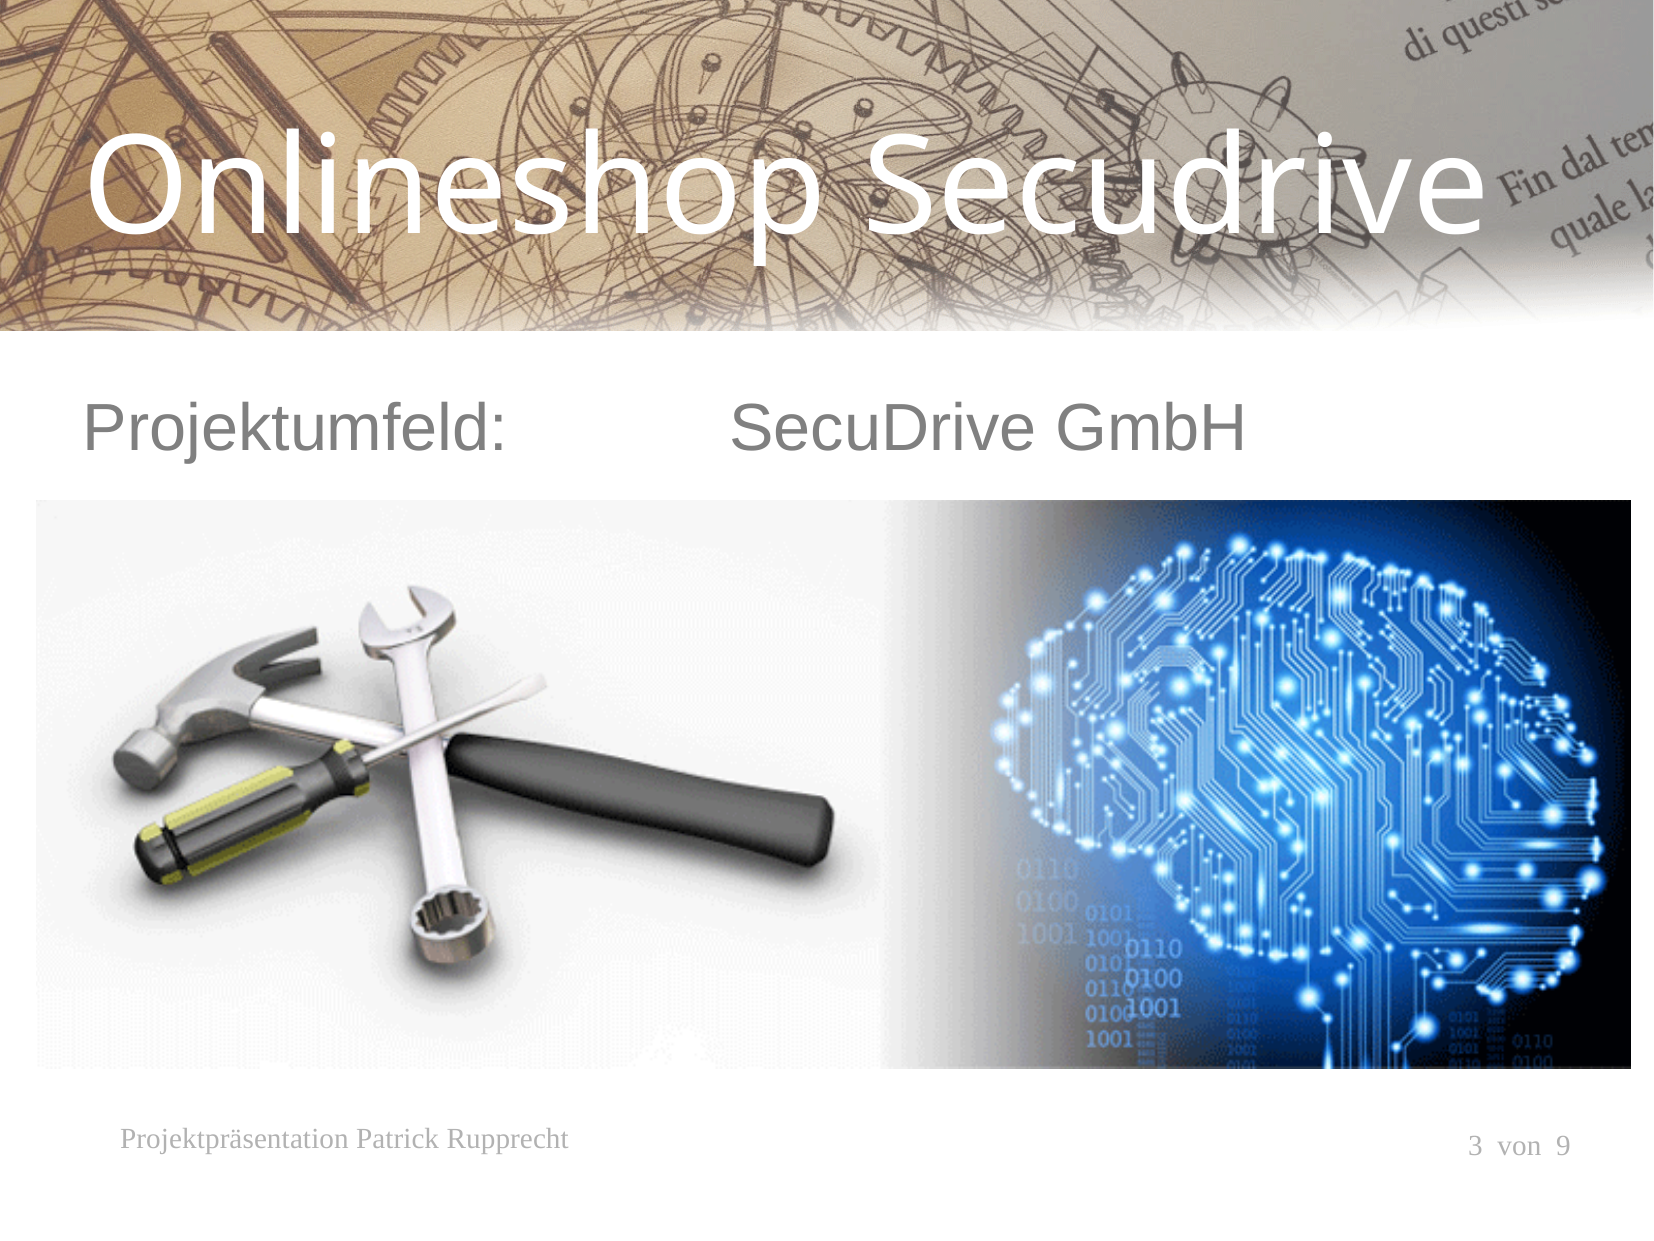

# Onlineshop Secudrive
Projektumfeld: SecuDrive GmbH
Projektpräsentation Patrick Rupprecht
3